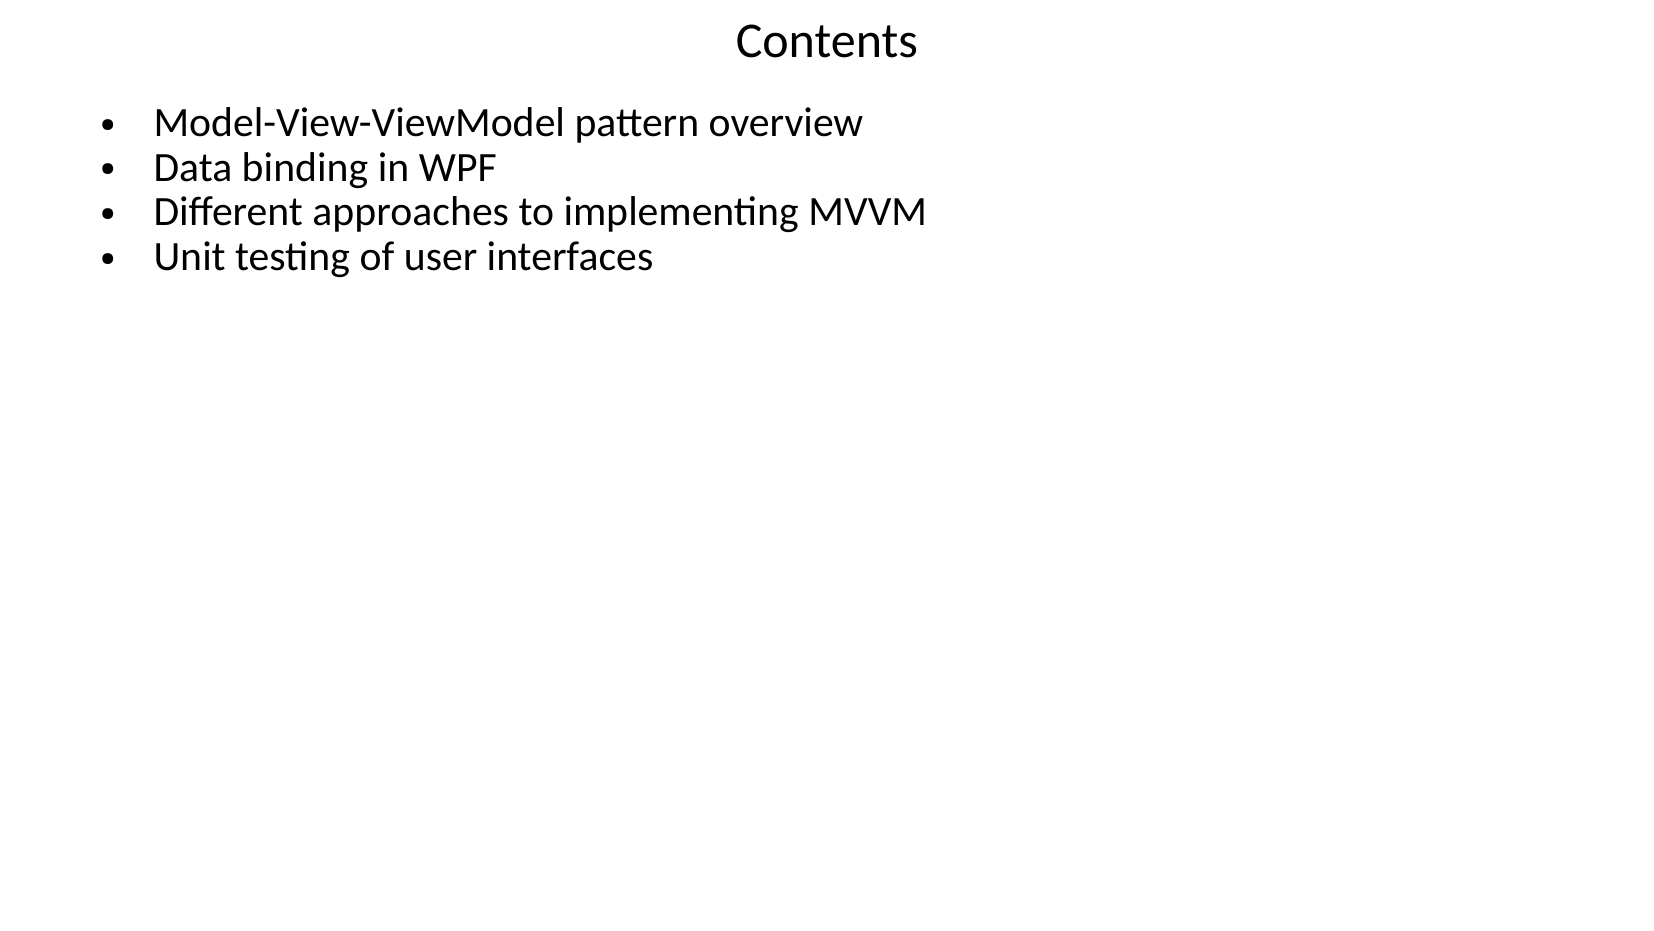

# Contents
Model-View-ViewModel pattern overview
Data binding in WPF
Different approaches to implementing MVVM
Unit testing of user interfaces